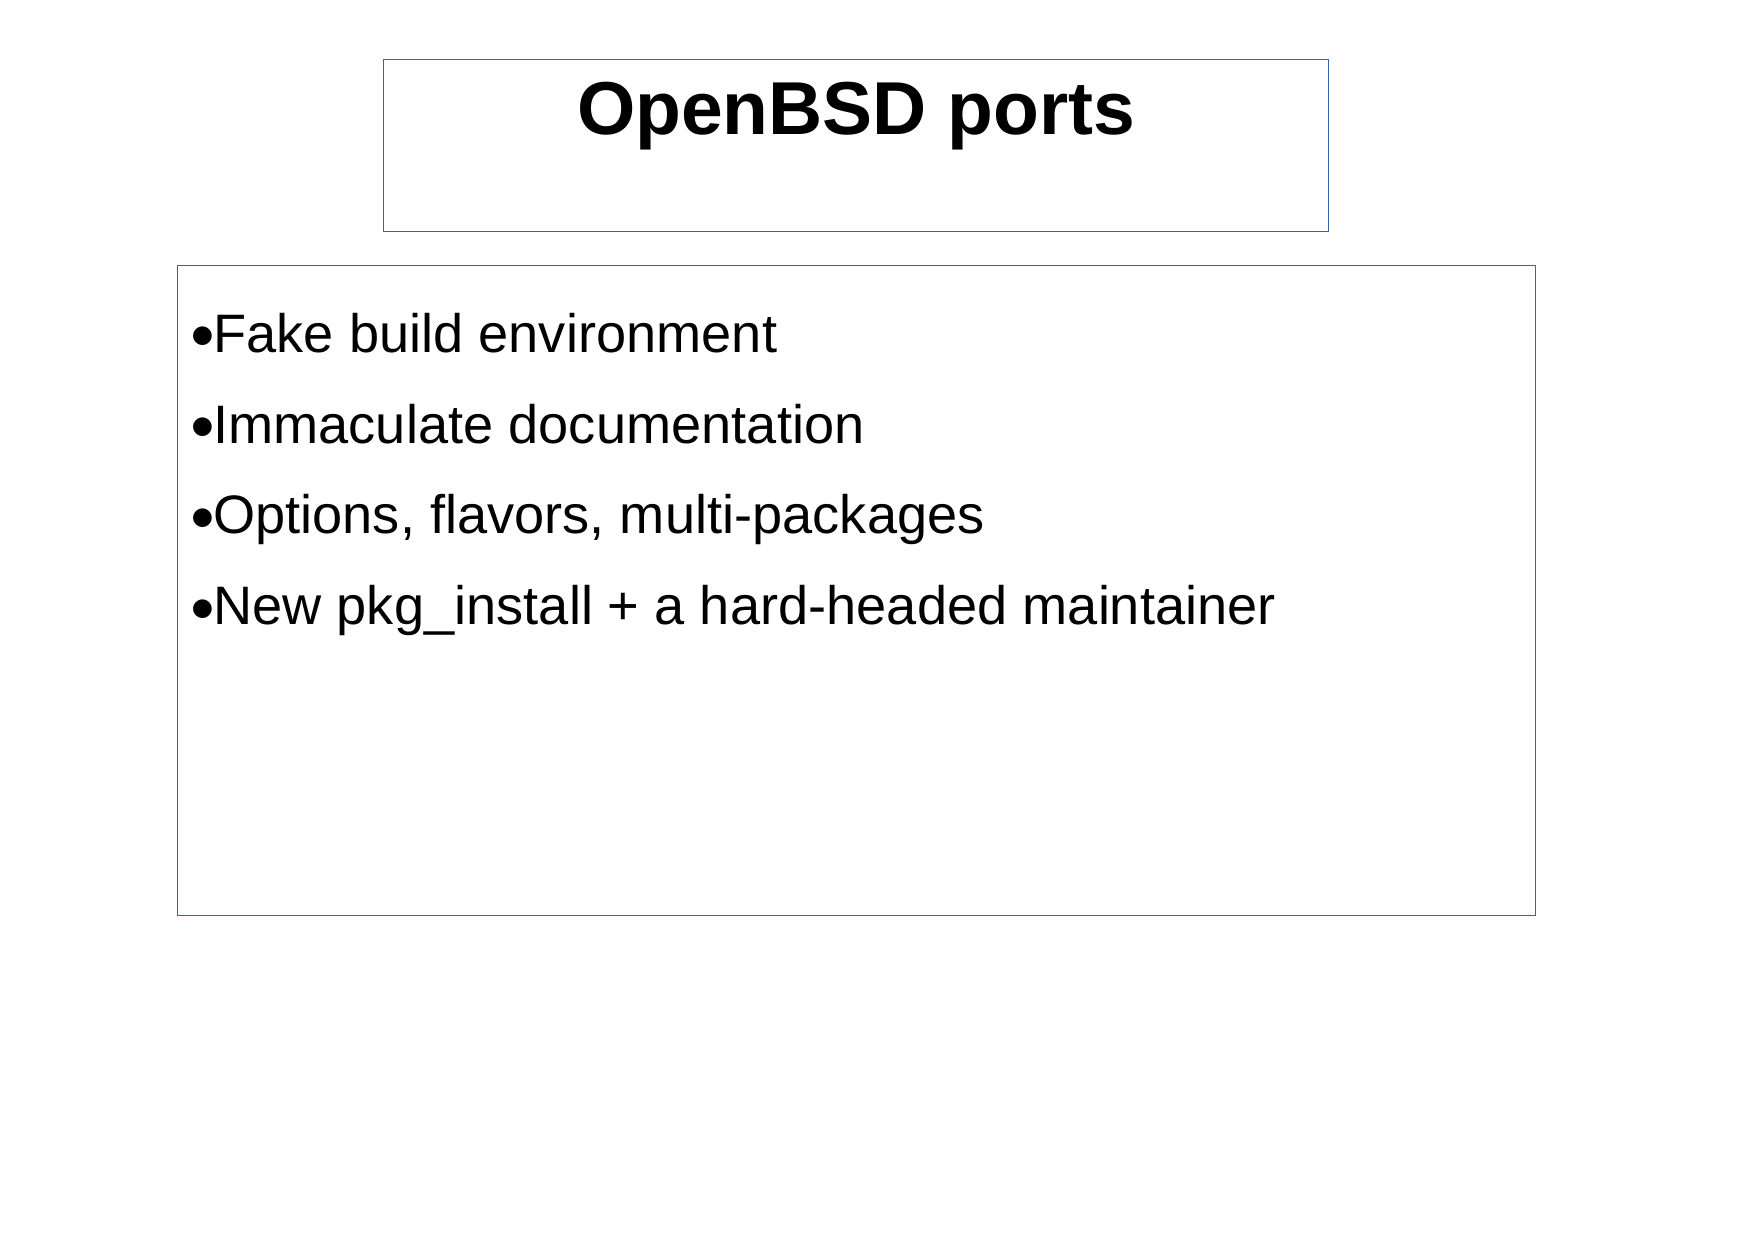

OpenBSD ports
Fake build environment
Immaculate documentation
Options, flavors, multi-packages
New pkg_install + a hard-headed maintainer